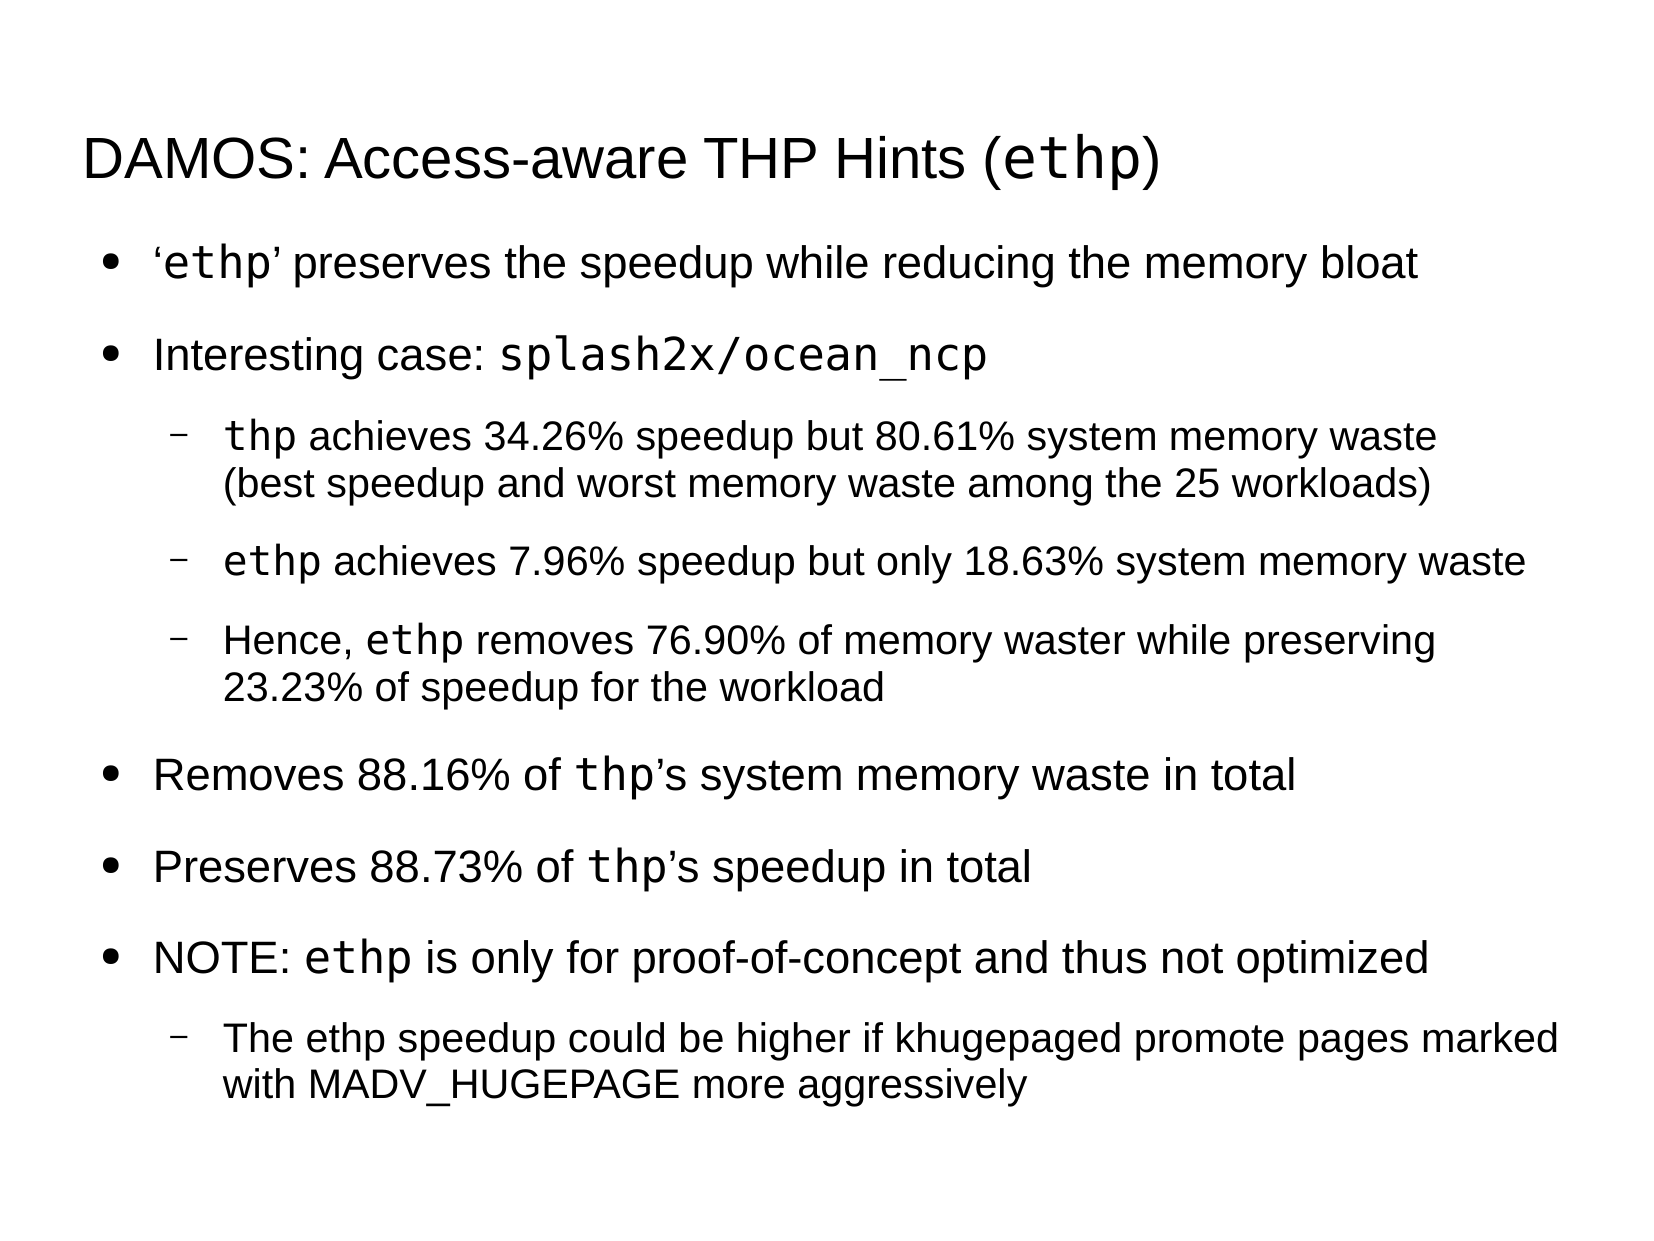

# DAMOS: Access-aware THP Hints (ethp)
‘ethp’ preserves the speedup while reducing the memory bloat
Interesting case: splash2x/ocean_ncp
thp achieves 34.26% speedup but 80.61% system memory waste
(best speedup and worst memory waste among the 25 workloads)
ethp achieves 7.96% speedup but only 18.63% system memory waste
Hence, ethp removes 76.90% of memory waster while preserving 23.23% of speedup for the workload
Removes 88.16% of thp’s system memory waste in total
Preserves 88.73% of thp’s speedup in total
NOTE: ethp is only for proof-of-concept and thus not optimized
The ethp speedup could be higher if khugepaged promote pages marked with MADV_HUGEPAGE more aggressively